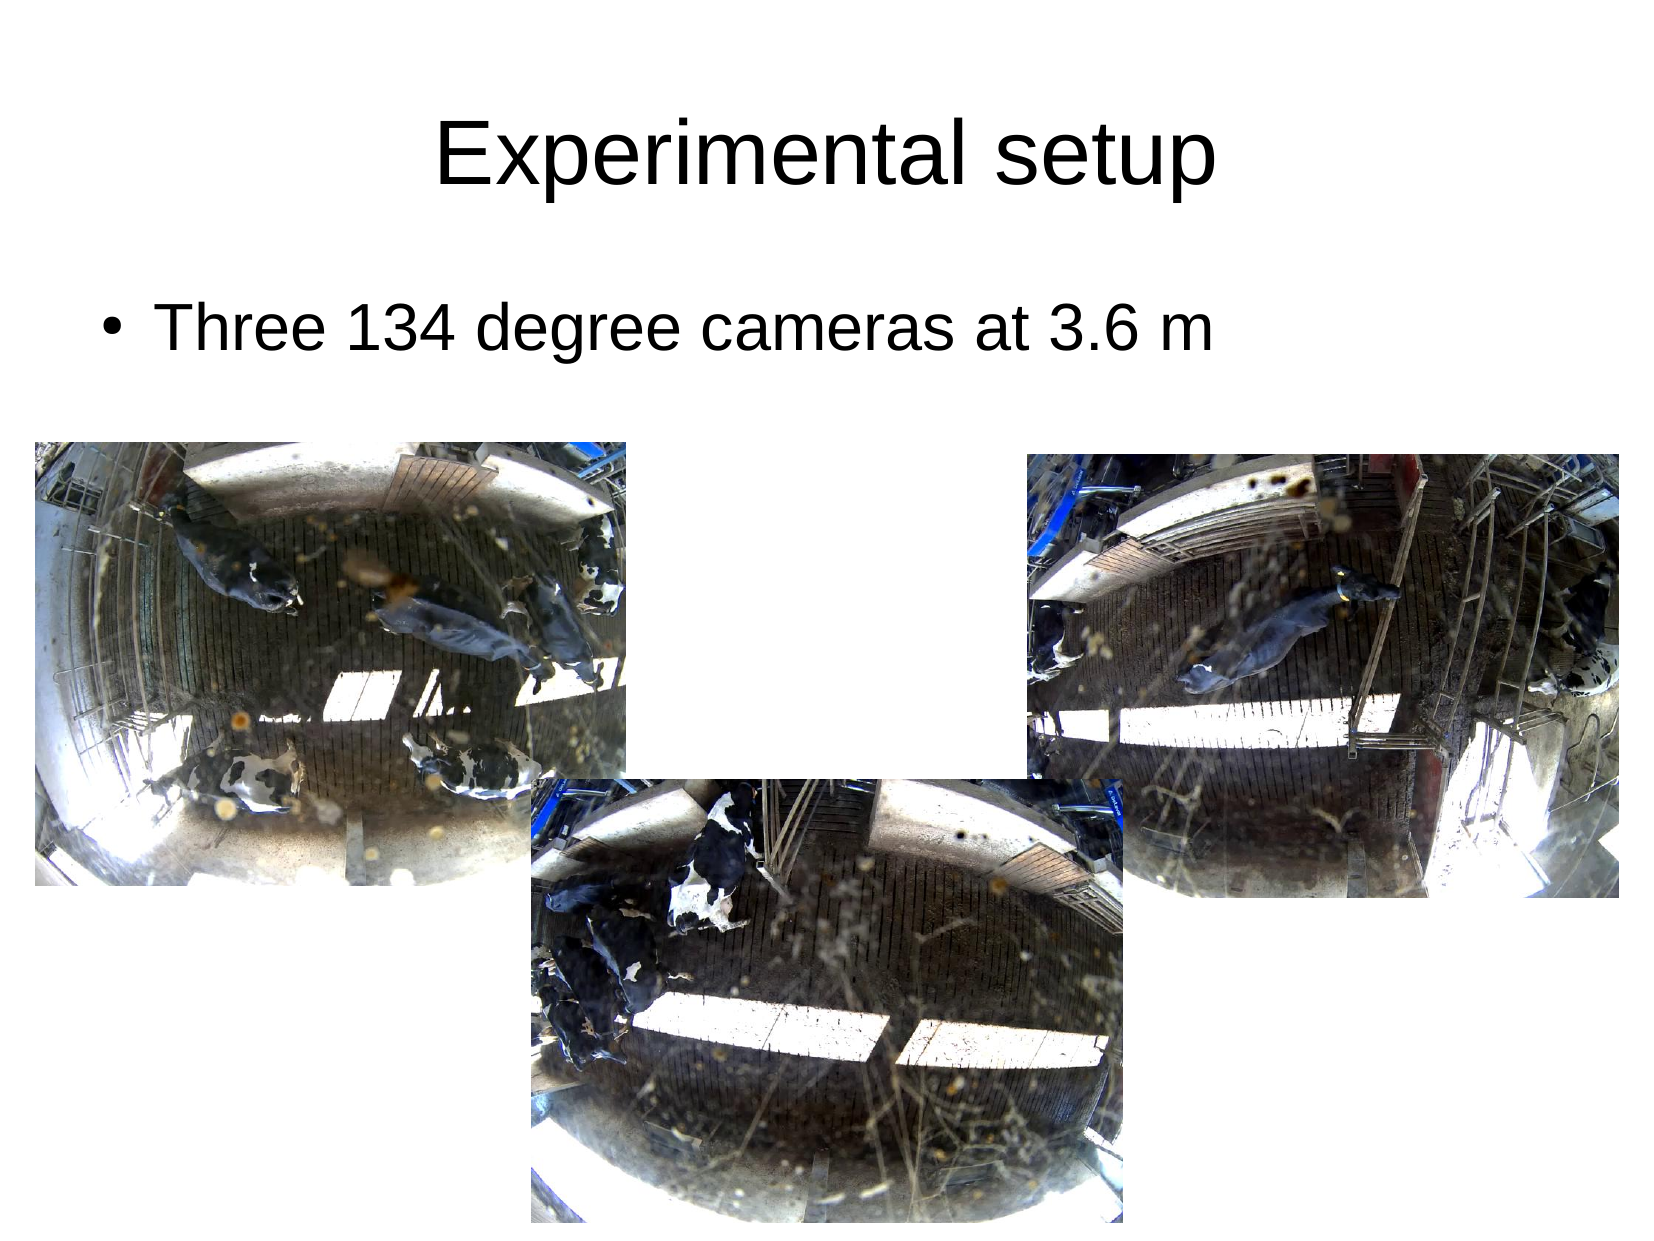

# Experimental setup
Three 134 degree cameras at 3.6 m